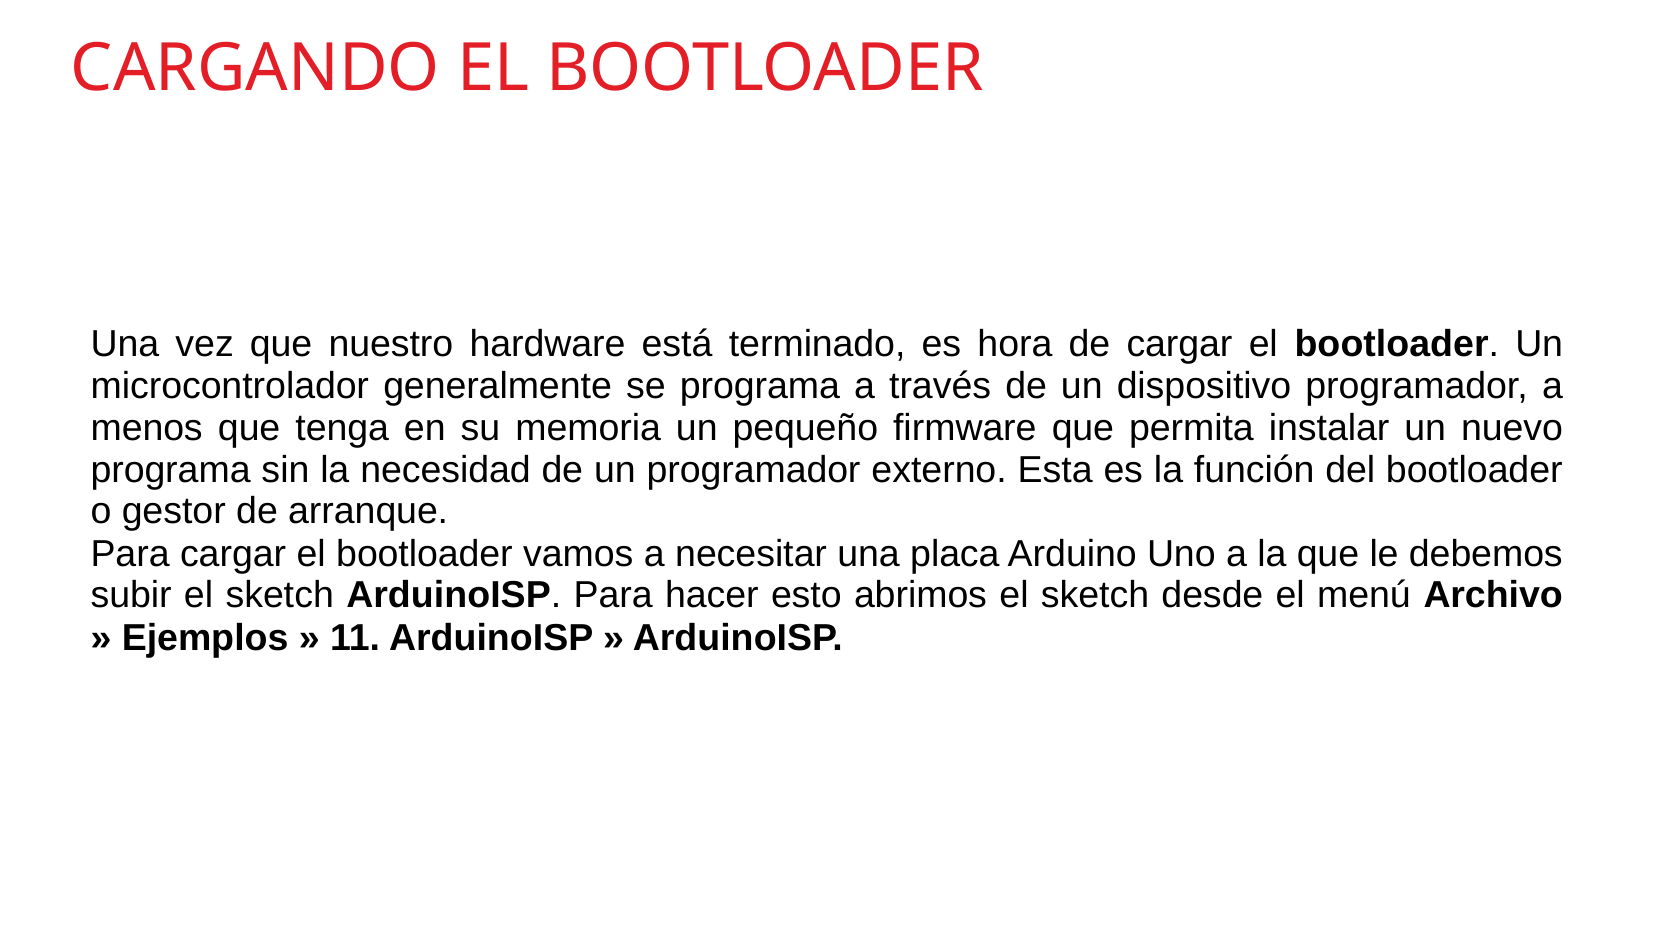

# CARGANDO EL BOOTLOADER
Una vez que nuestro hardware está terminado, es hora de cargar el bootloader. Un microcontrolador generalmente se programa a través de un dispositivo programador, a menos que tenga en su memoria un pequeño firmware que permita instalar un nuevo programa sin la necesidad de un programador externo. Esta es la función del bootloader o gestor de arranque.
Para cargar el bootloader vamos a necesitar una placa Arduino Uno a la que le debemos subir el sketch ArduinoISP. Para hacer esto abrimos el sketch desde el menú Archivo » Ejemplos » 11. ArduinoISP » ArduinoISP.